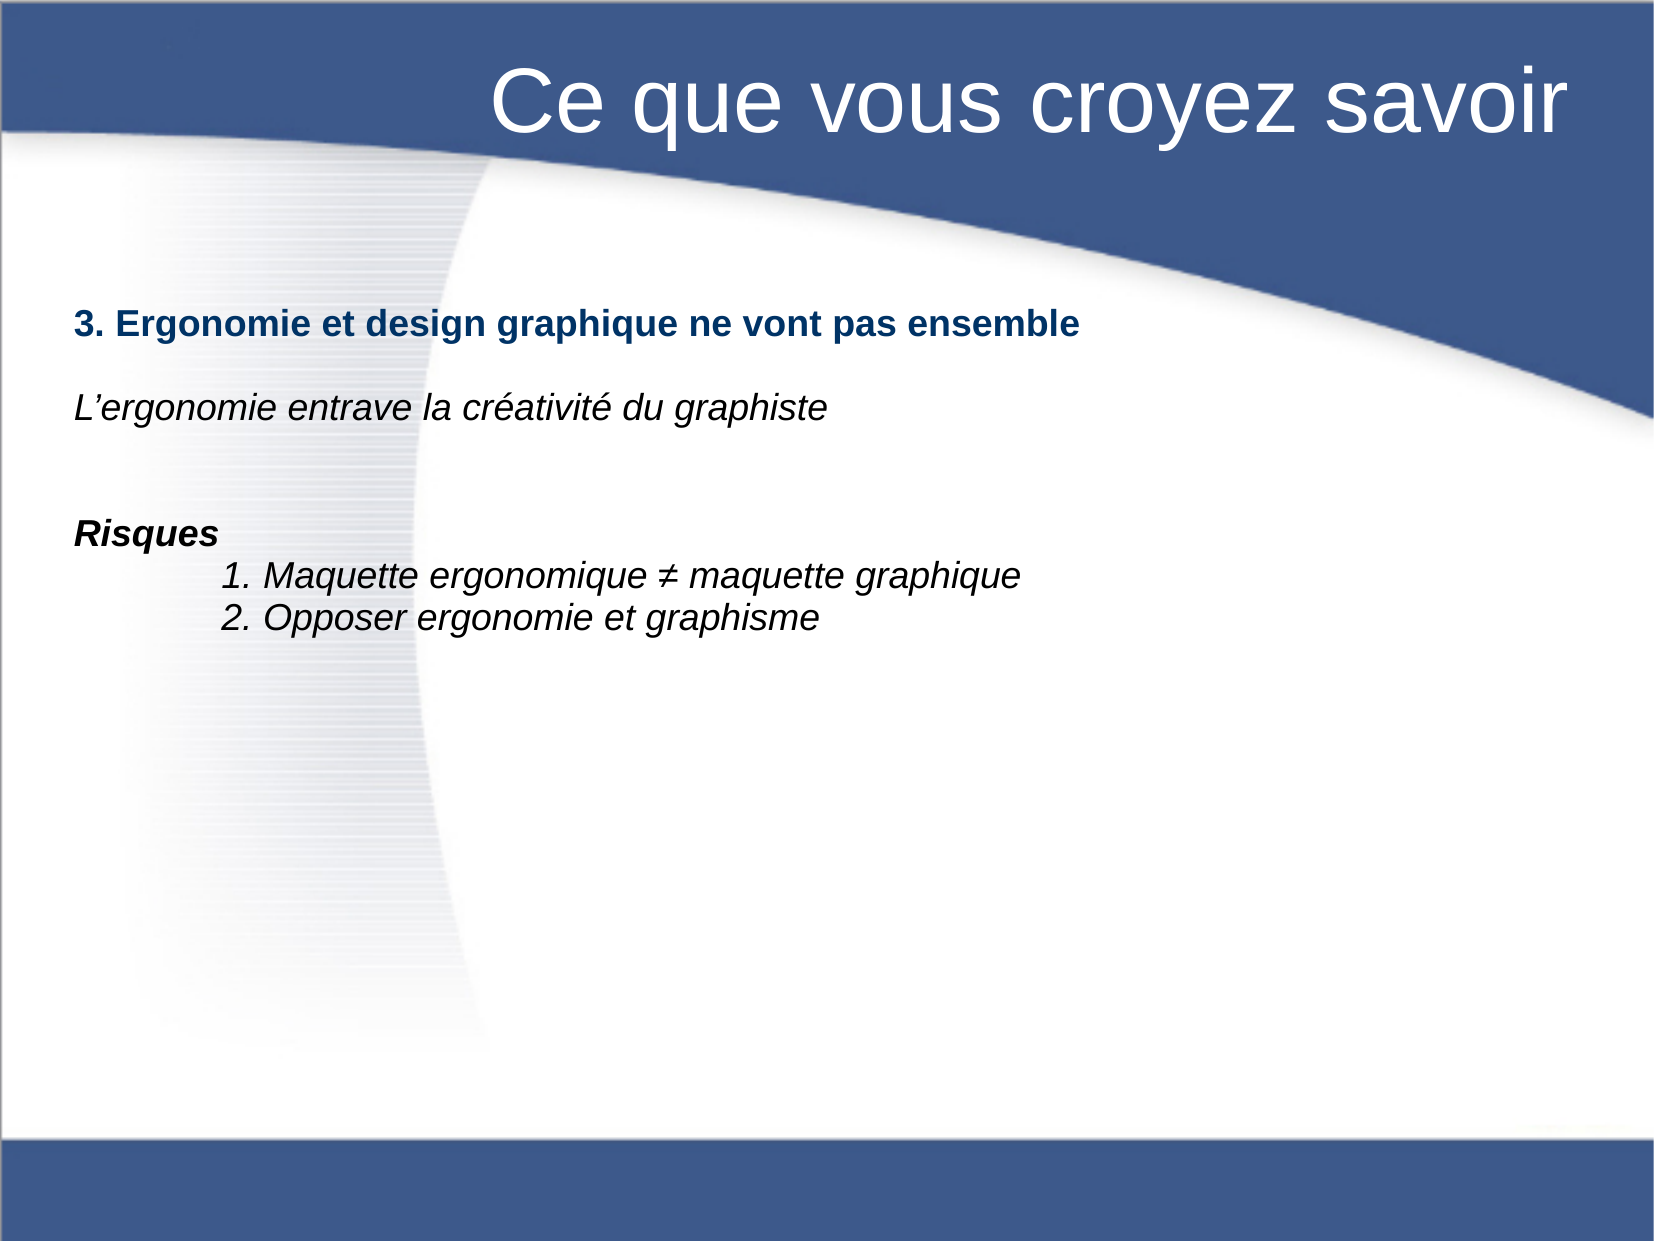

# Ce que vous croyez savoir
3. Ergonomie et design graphique ne vont pas ensemble
L’ergonomie entrave la créativité du graphiste
Risques
		1. Maquette ergonomique ≠ maquette graphique
		2. Opposer ergonomie et graphisme